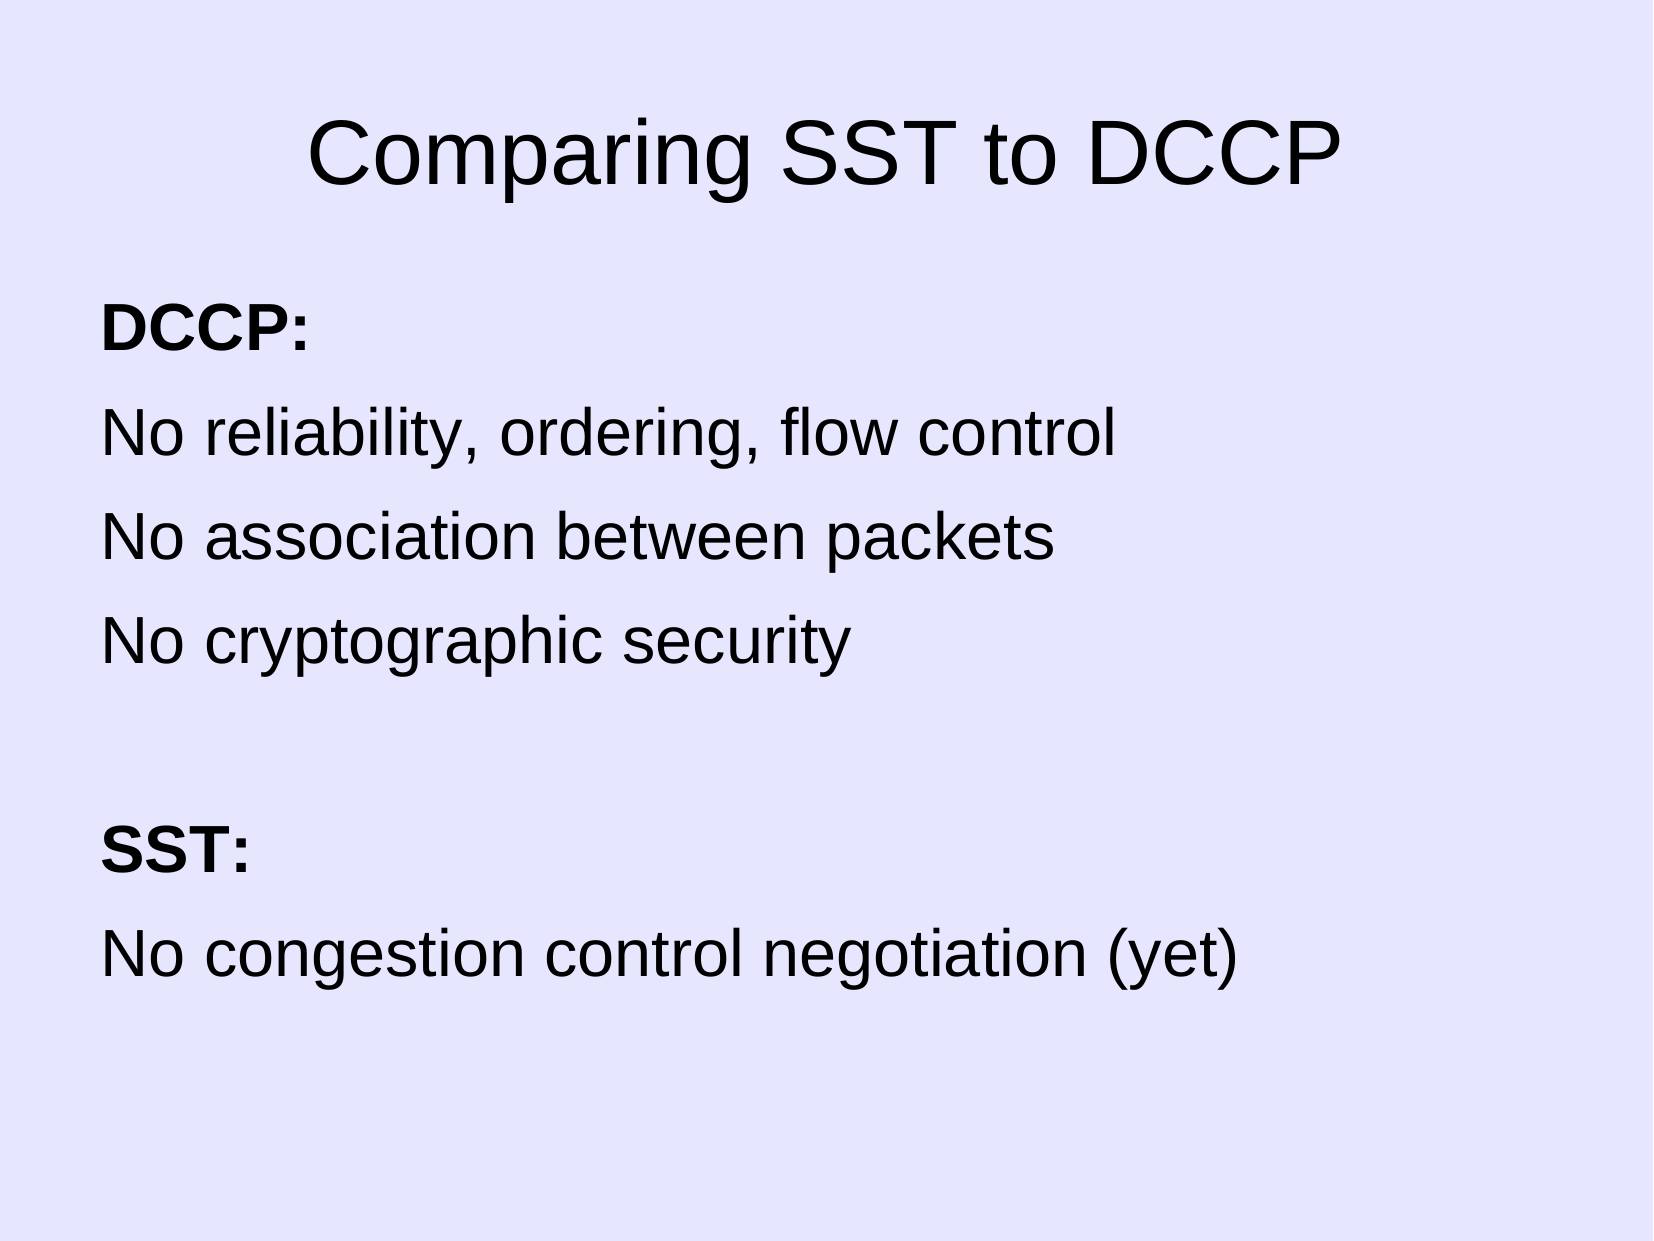

# Comparing SST to DCCP
DCCP:
No reliability, ordering, flow control
No association between packets
No cryptographic security
SST:
No congestion control negotiation (yet)